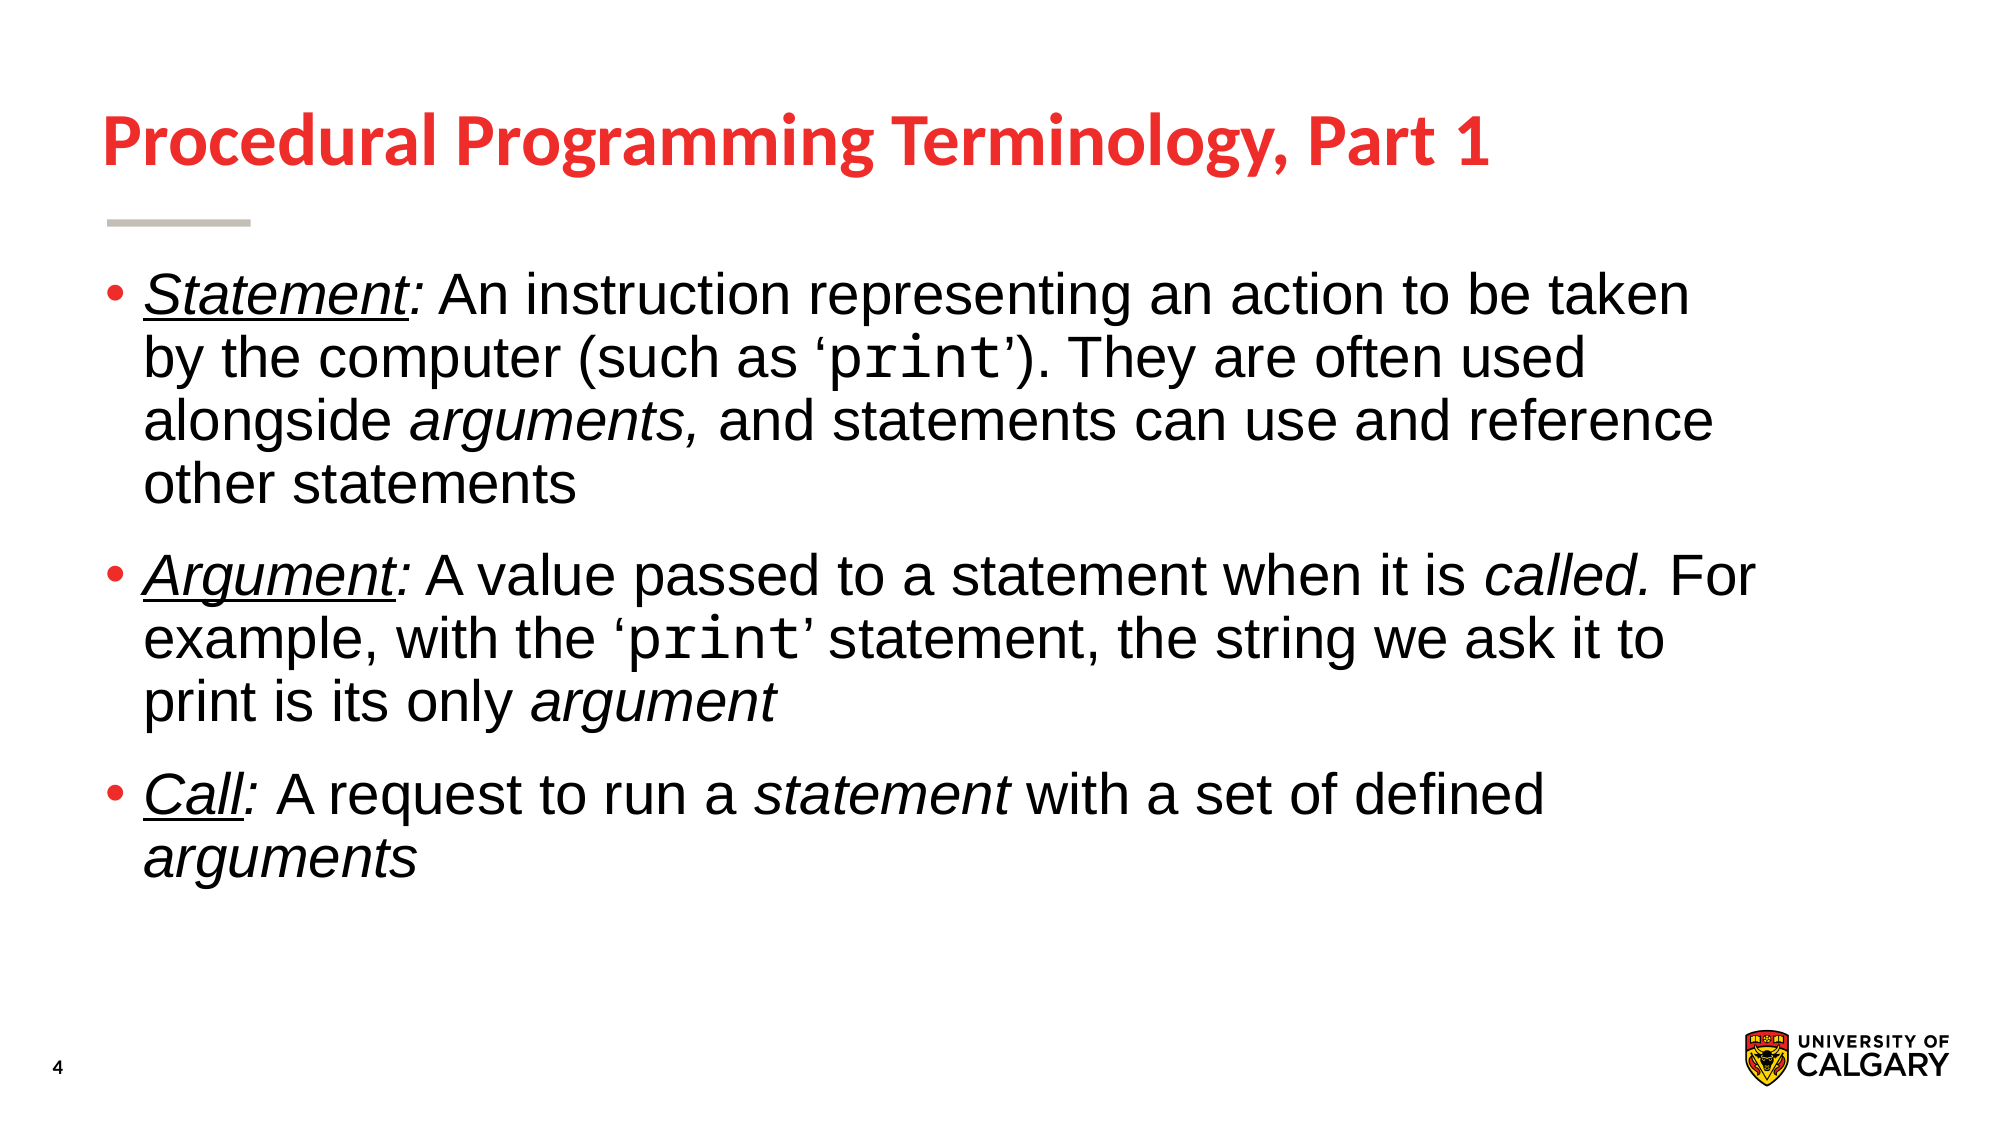

# Procedural Programming Terminology, Part 1
Statement: An instruction representing an action to be taken by the computer (such as ‘print’). They are often used alongside arguments, and statements can use and reference other statements
Argument: A value passed to a statement when it is called. For example, with the ‘print’ statement, the string we ask it to print is its only argument
Call: A request to run a statement with a set of defined arguments